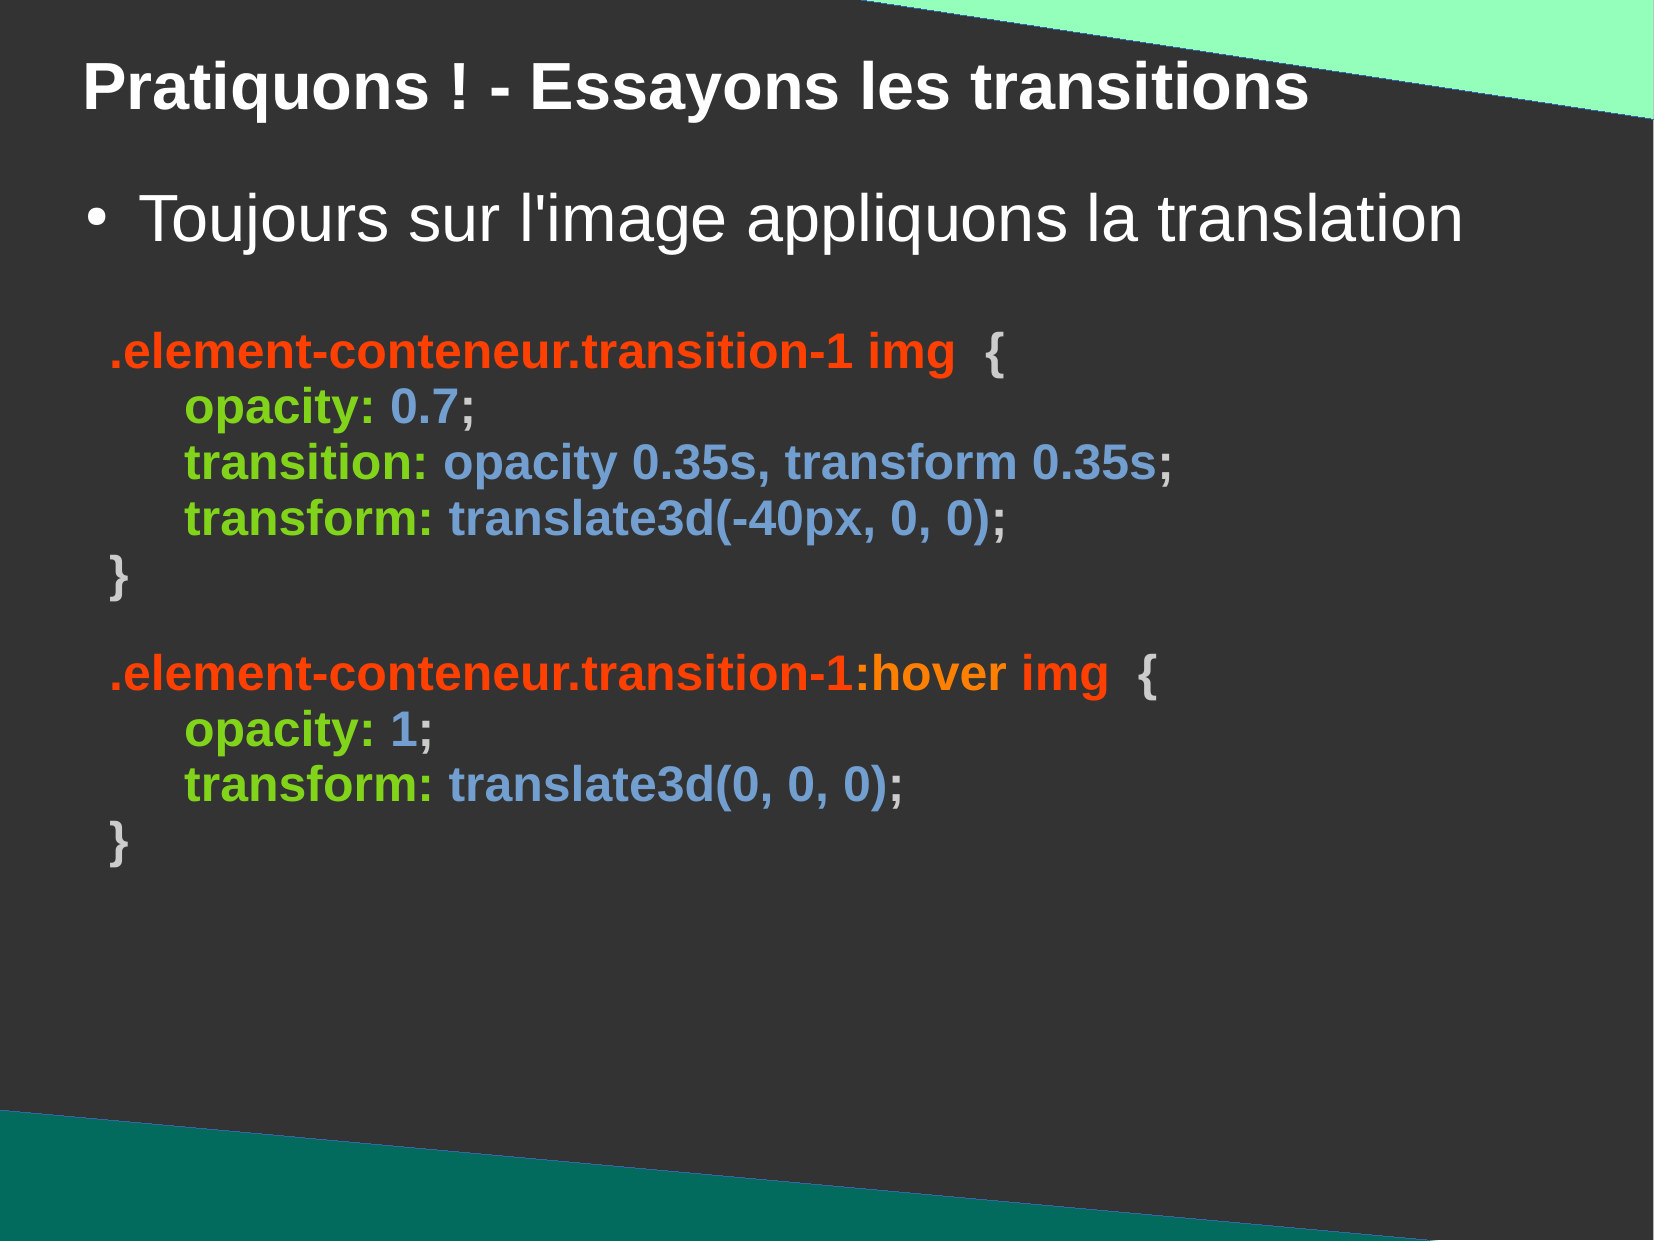

# Pratiquons ! - Essayons les transitions
Toujours sur l'image appliquons la translation
.element-conteneur.transition-1 img {
	opacity: 0.7;
	transition: opacity 0.35s, transform 0.35s;
	transform: translate3d(-40px, 0, 0);
}
.element-conteneur.transition-1:hover img {
	opacity: 1;
	transform: translate3d(0, 0, 0);
}